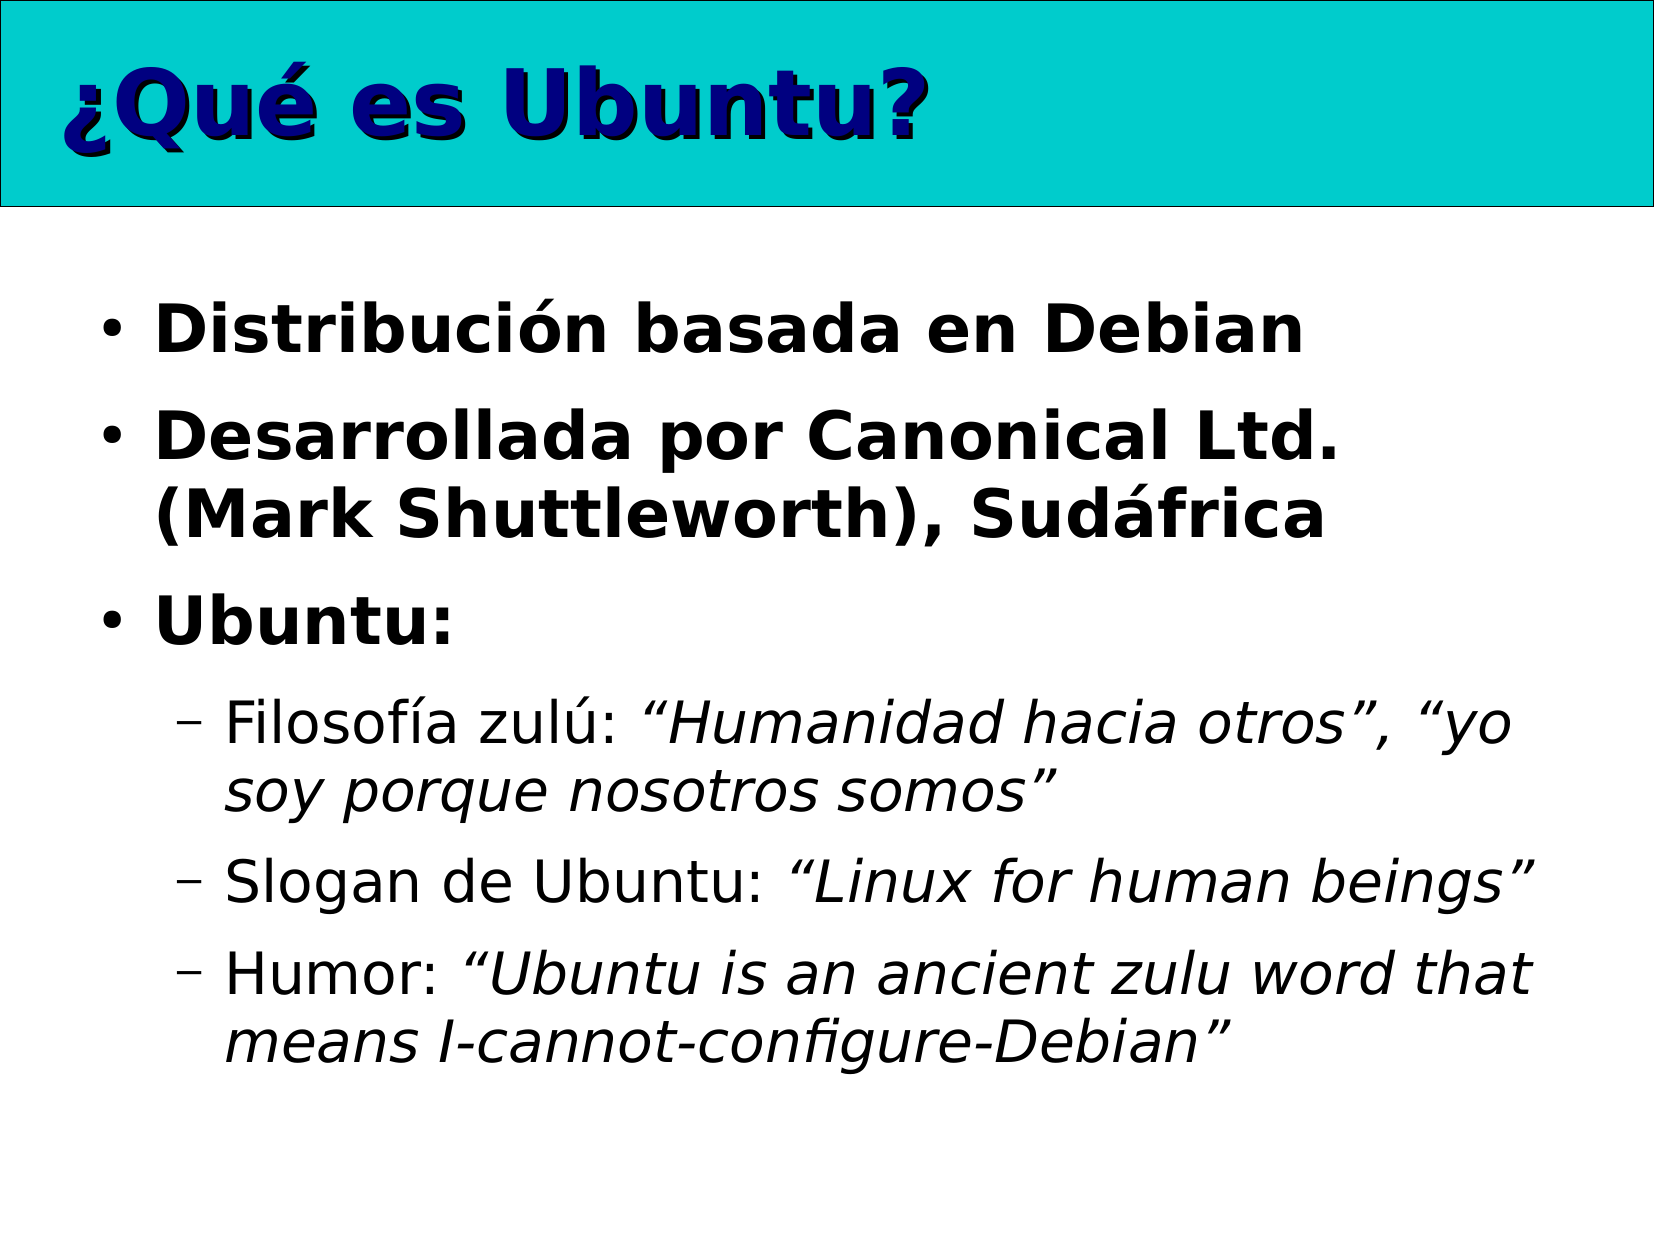

# ¿Qué es Ubuntu?
Distribución basada en Debian
Desarrollada por Canonical Ltd. (Mark Shuttleworth), Sudáfrica
Ubuntu:
Filosofía zulú: “Humanidad hacia otros”, “yo soy porque nosotros somos”
Slogan de Ubuntu: “Linux for human beings”
Humor: “Ubuntu is an ancient zulu word that means I-cannot-configure-Debian”